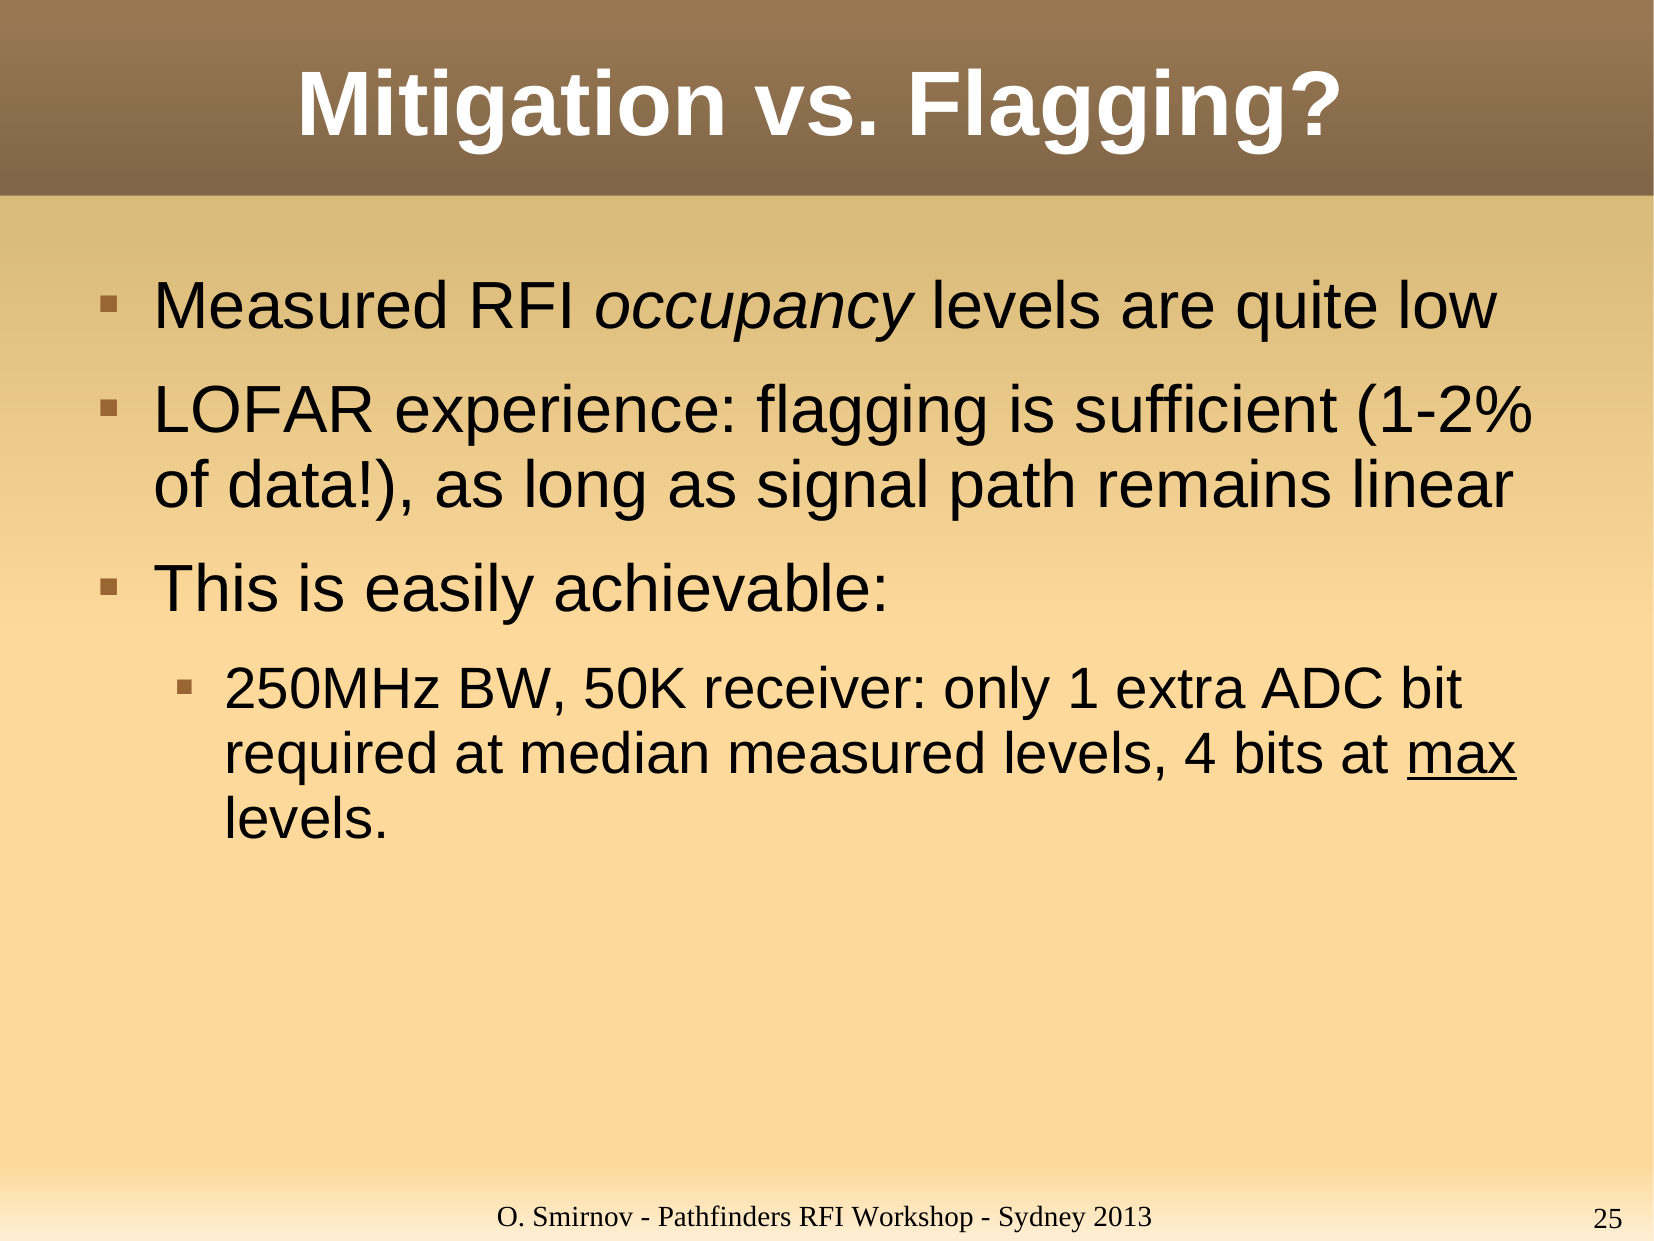

# Mitigation vs. Flagging?
Measured RFI occupancy levels are quite low
LOFAR experience: flagging is sufficient (1-2% of data!), as long as signal path remains linear
This is easily achievable:
250MHz BW, 50K receiver: only 1 extra ADC bit required at median measured levels, 4 bits at max levels.
O. Smirnov - Pathfinders RFI Workshop - Sydney 2013
25